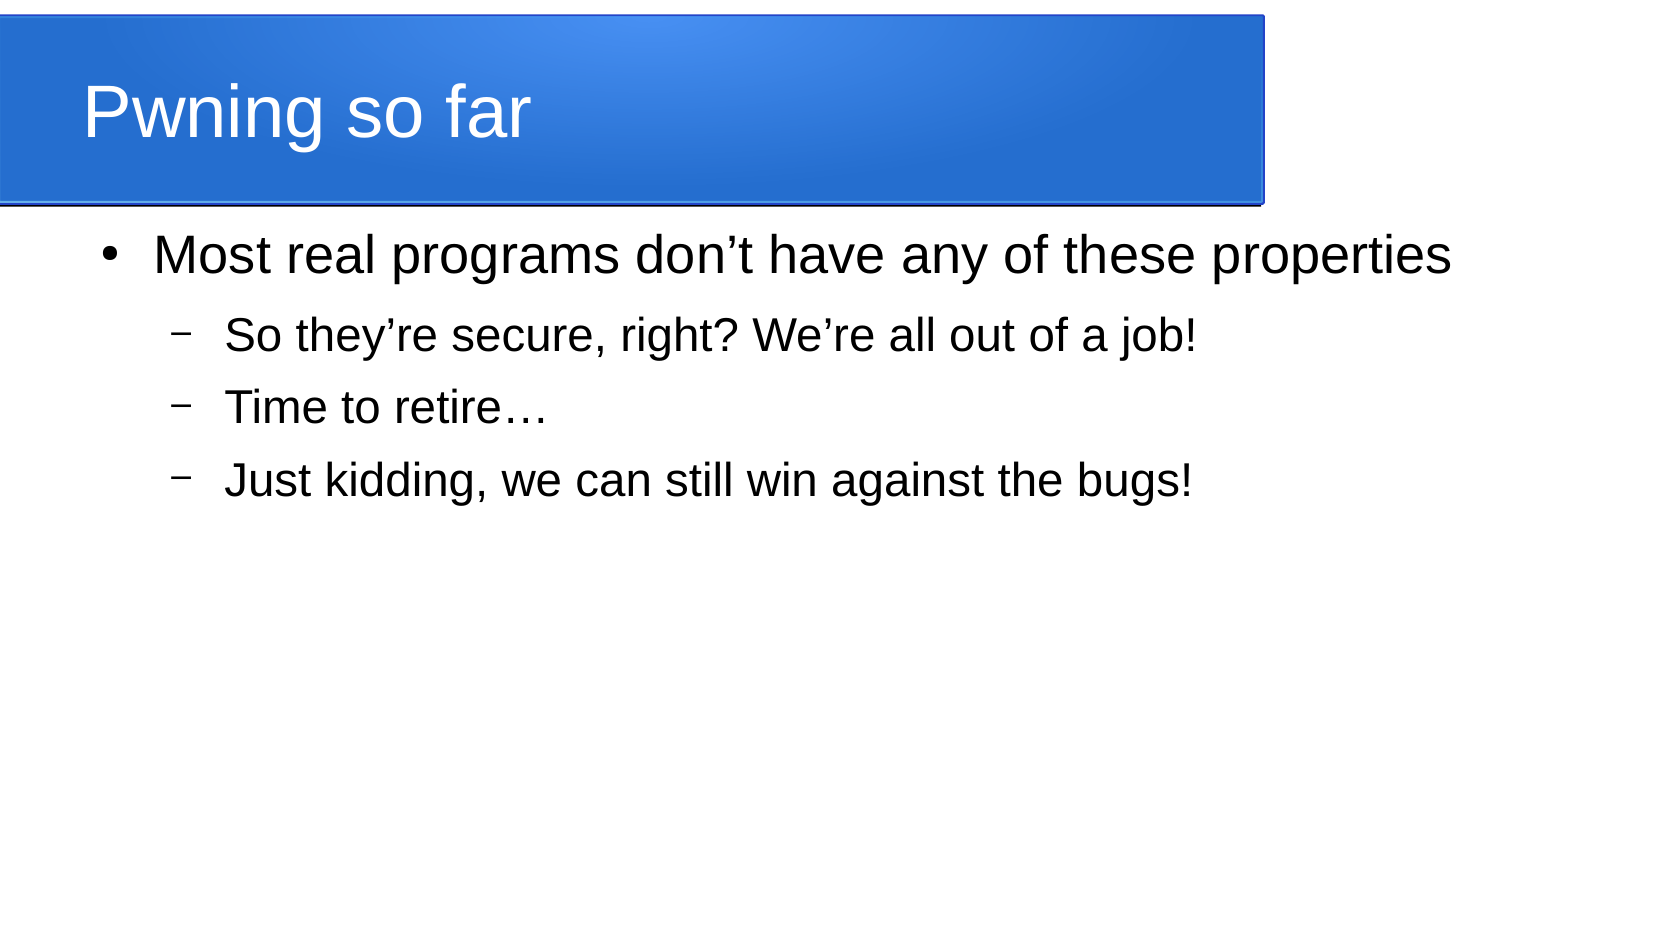

# Pwning so far
Most real programs don’t have any of these properties
So they’re secure, right? We’re all out of a job!
Time to retire…
Just kidding, we can still win against the bugs!